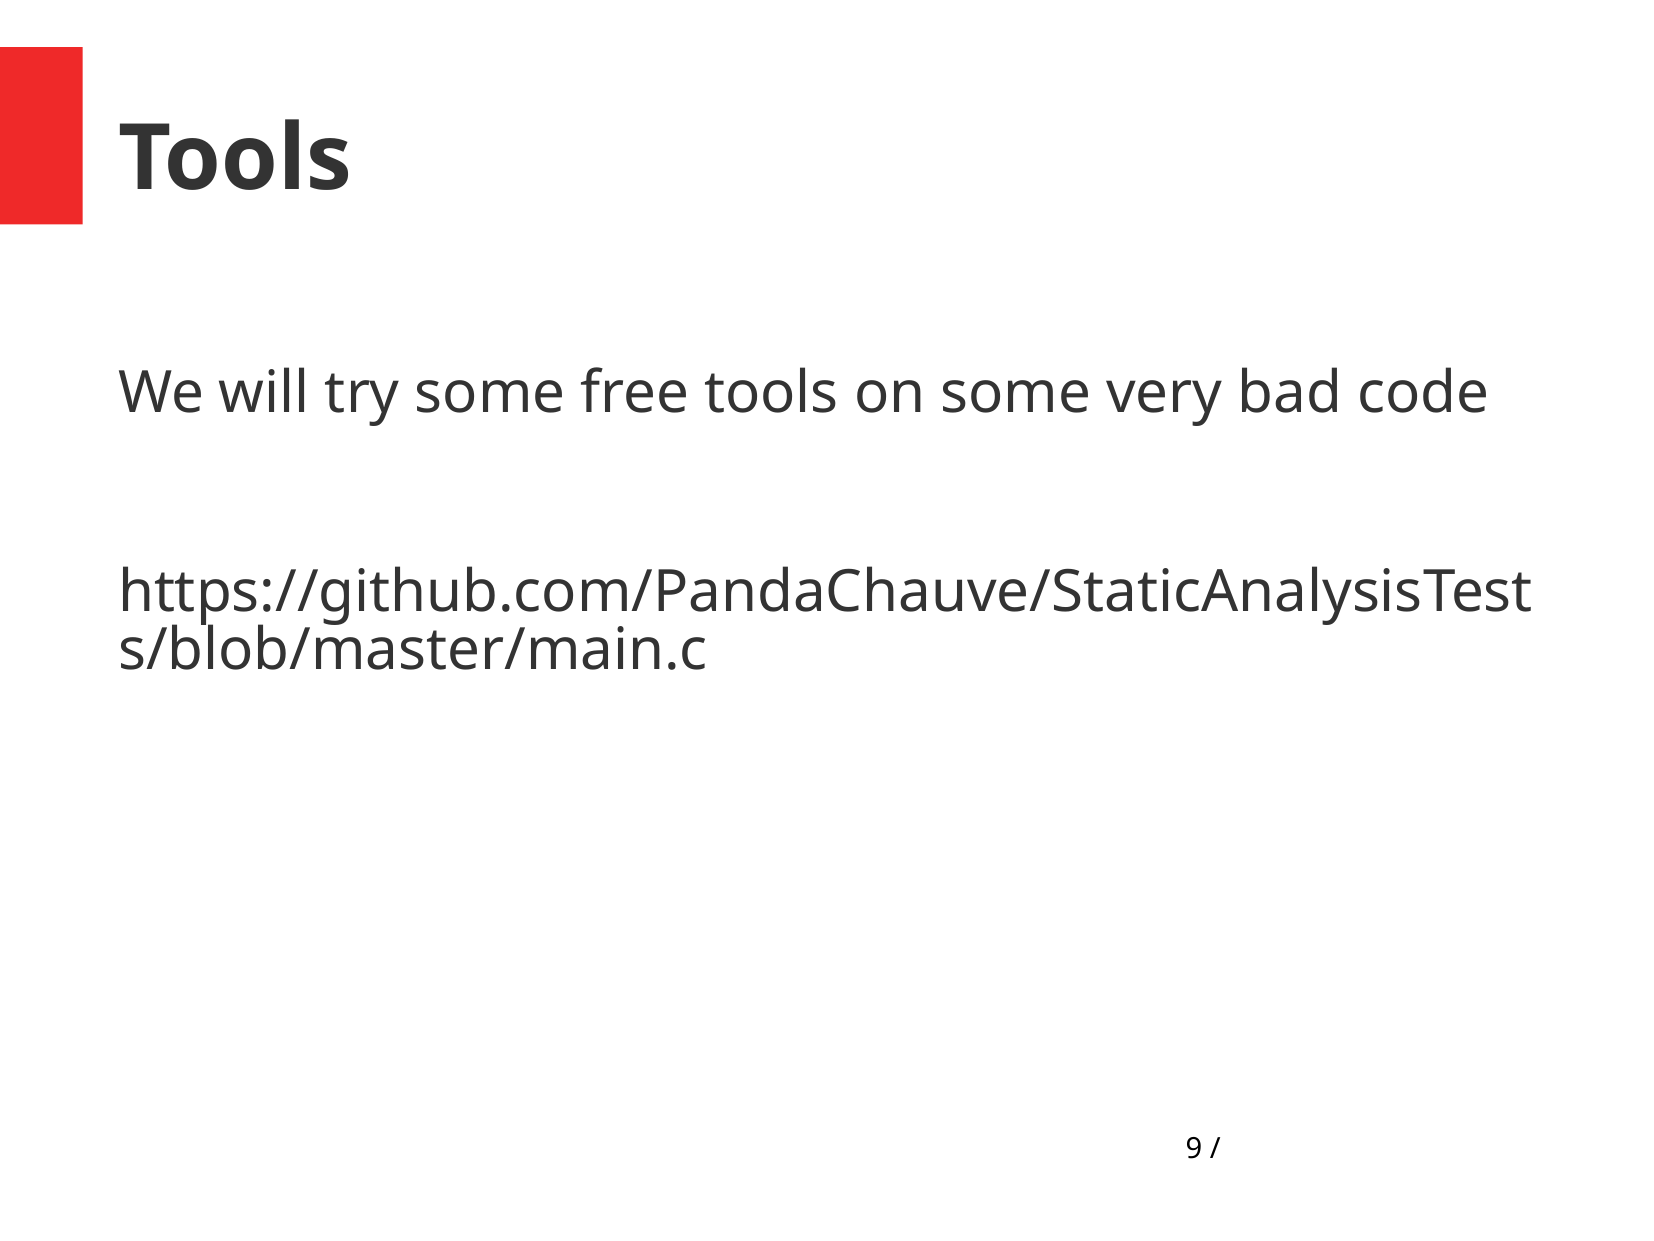

# Tools
We will try some free tools on some very bad code
https://github.com/PandaChauve/StaticAnalysisTests/blob/master/main.c